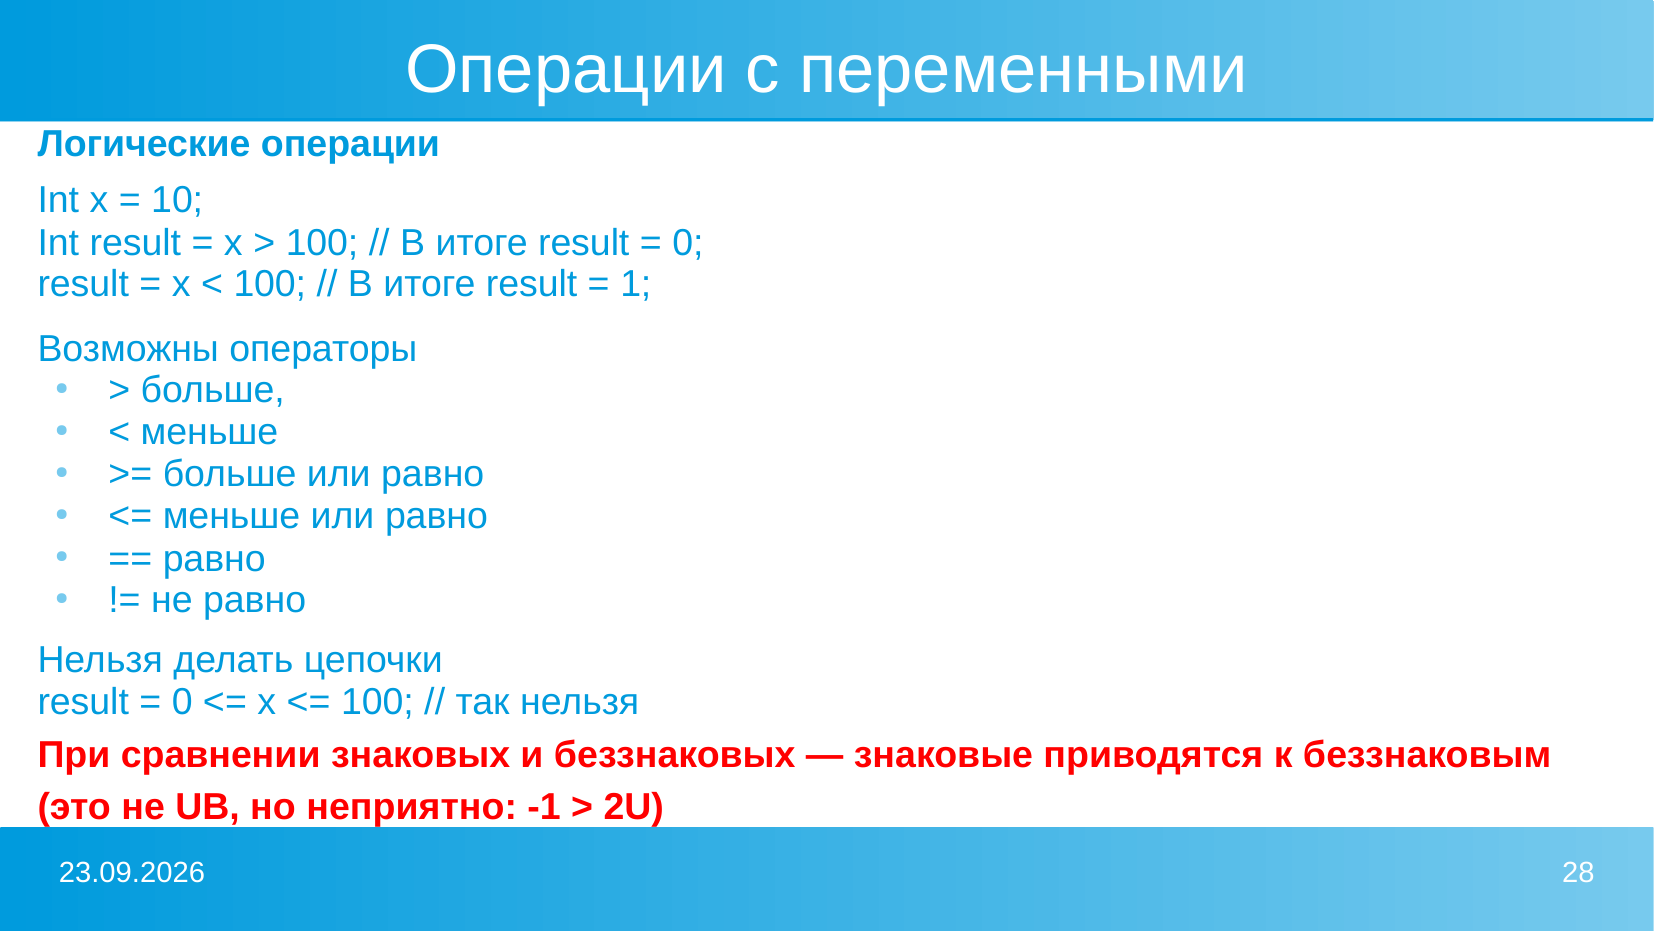

# Операции с переменными
Логические операции
Int x = 10;
Int result = x > 100; // В итоге result = 0;
result = x < 100; // В итоге result = 1;
Возможны операторы
> больше,
< меньше
>= больше или равно
<= меньше или равно
== равно
!= не равно
Нельзя делать цепочки
result = 0 <= x <= 100; // так нельзя
При сравнении знаковых и беззнаковых — знаковые приводятся к беззнаковым
(это не UB, но неприятно: -1 > 2U)
28